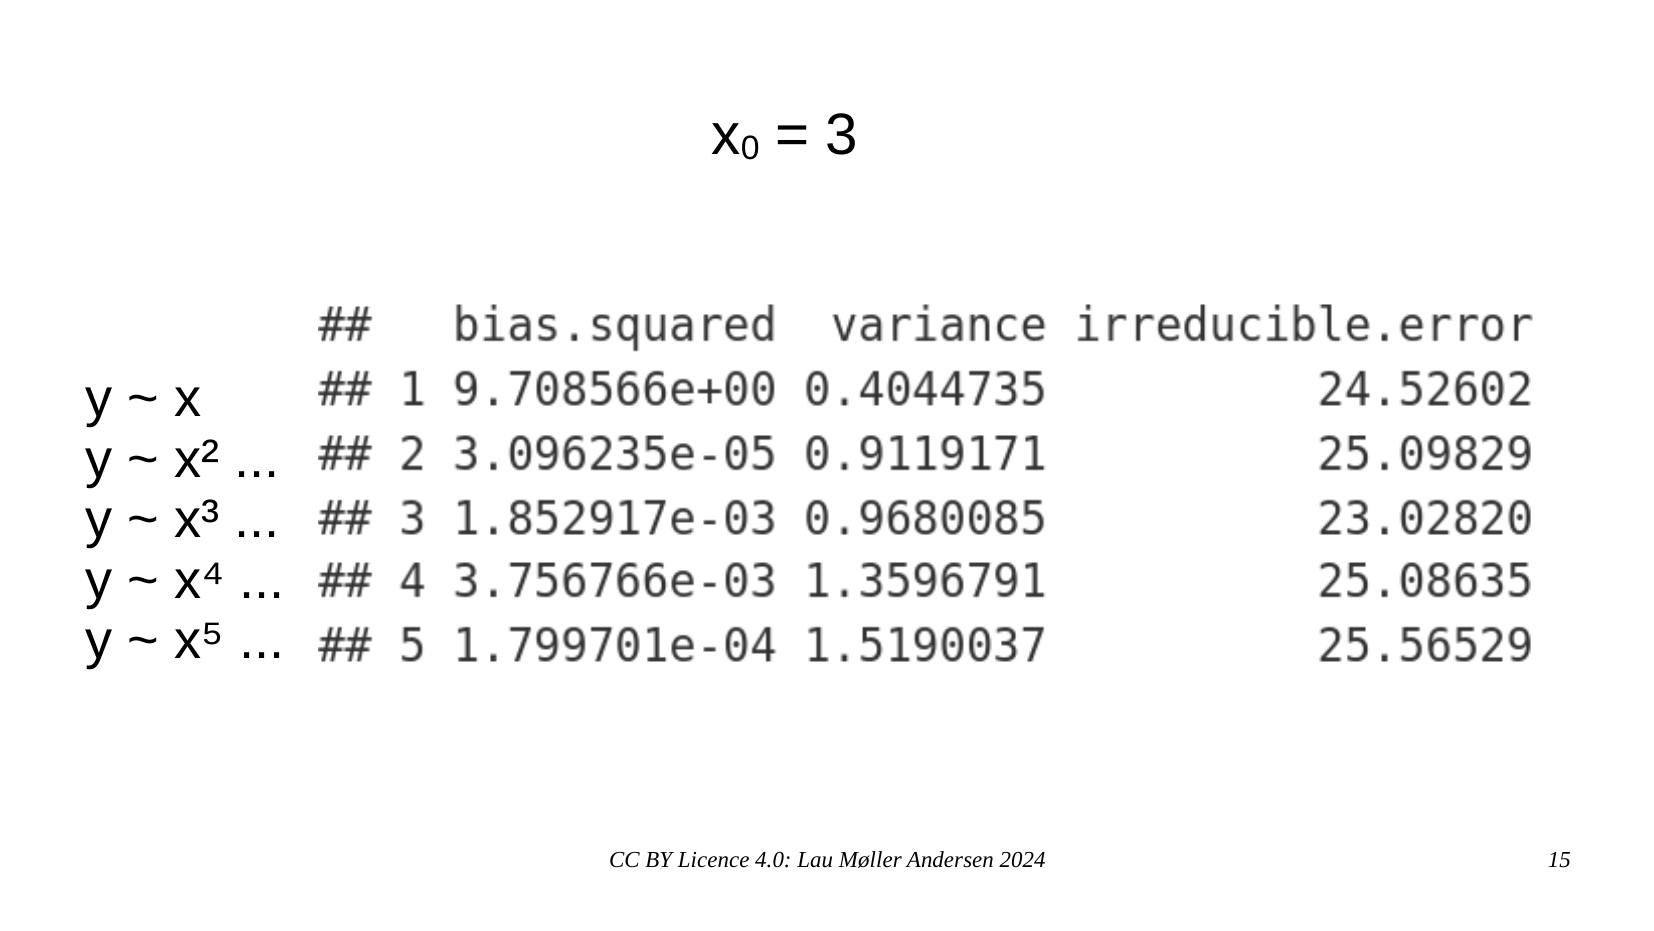

x0 = 3
y ~ x
y ~ x² ...
y ~ x³ ...
y ~ x⁴ ...
y ~ x⁵ ...
CC BY Licence 4.0: Lau Møller Andersen 2024
15